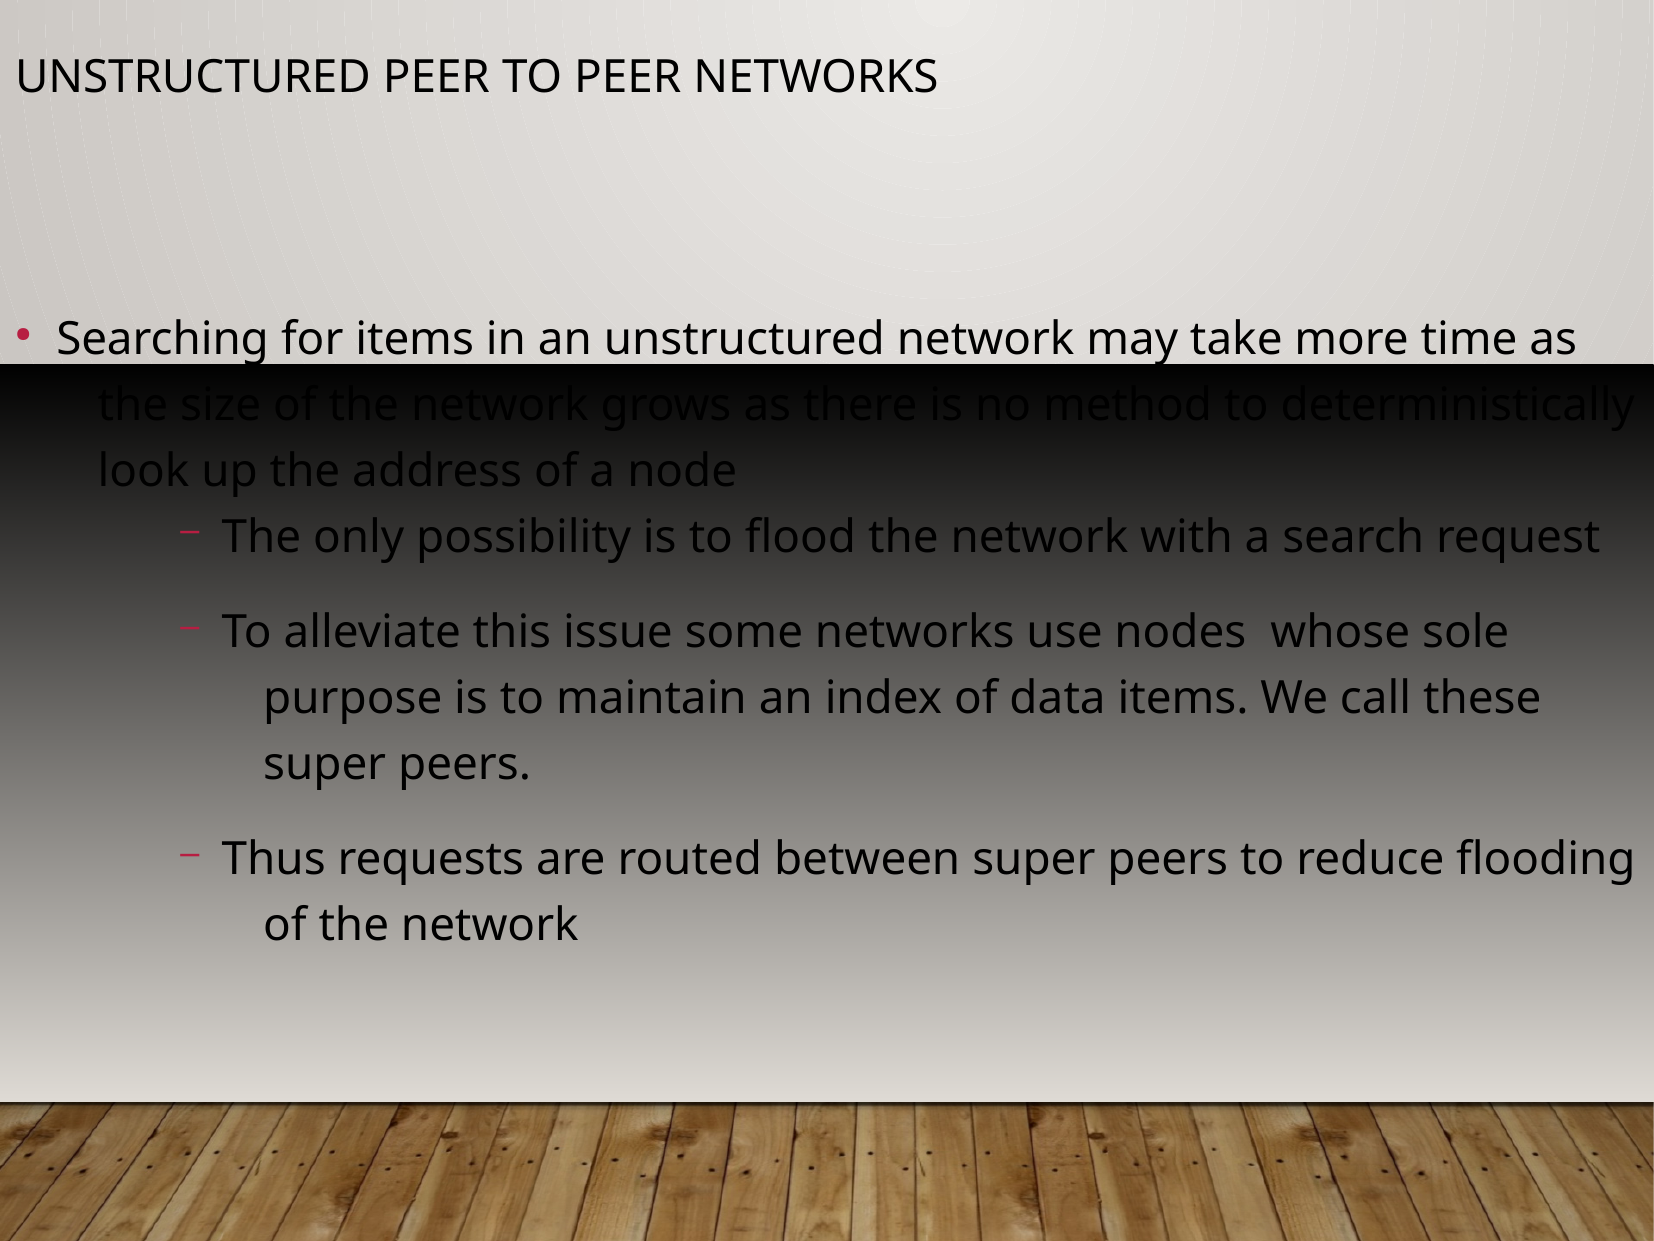

# Unstructured Peer to Peer networks
Searching for items in an unstructured network may take more time as the size of the network grows as there is no method to deterministically look up the address of a node
The only possibility is to flood the network with a search request
To alleviate this issue some networks use nodes whose sole purpose is to maintain an index of data items. We call these super peers.
Thus requests are routed between super peers to reduce flooding of the network